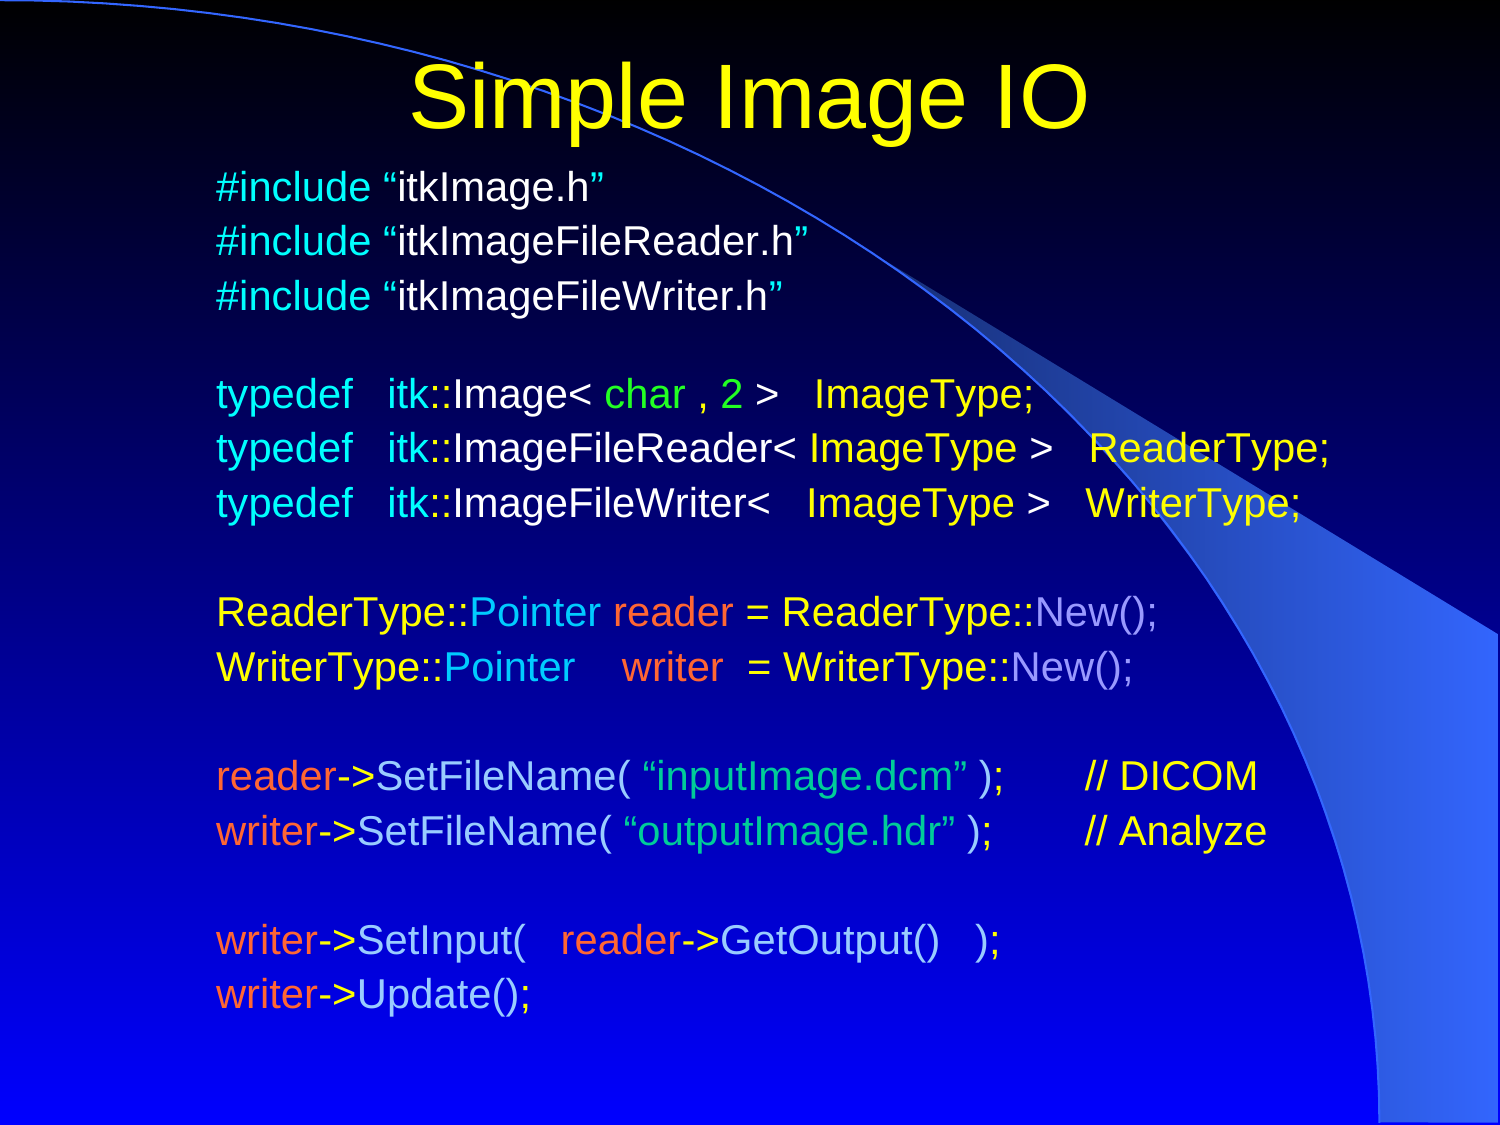

# Simple Image IO
#include “itkImage.h”
#include “itkImageFileReader.h”
#include “itkImageFileWriter.h”
typedef itk::Image< char , 2 > ImageType;
typedef itk::ImageFileReader< ImageType > ReaderType;
typedef itk::ImageFileWriter< ImageType > WriterType;
ReaderType::Pointer reader = ReaderType::New();
WriterType::Pointer writer = WriterType::New();
reader->SetFileName( “inputImage.dcm” ); // DICOM
writer->SetFileName( “outputImage.hdr” ); // Analyze
writer->SetInput( reader->GetOutput() );
writer->Update();